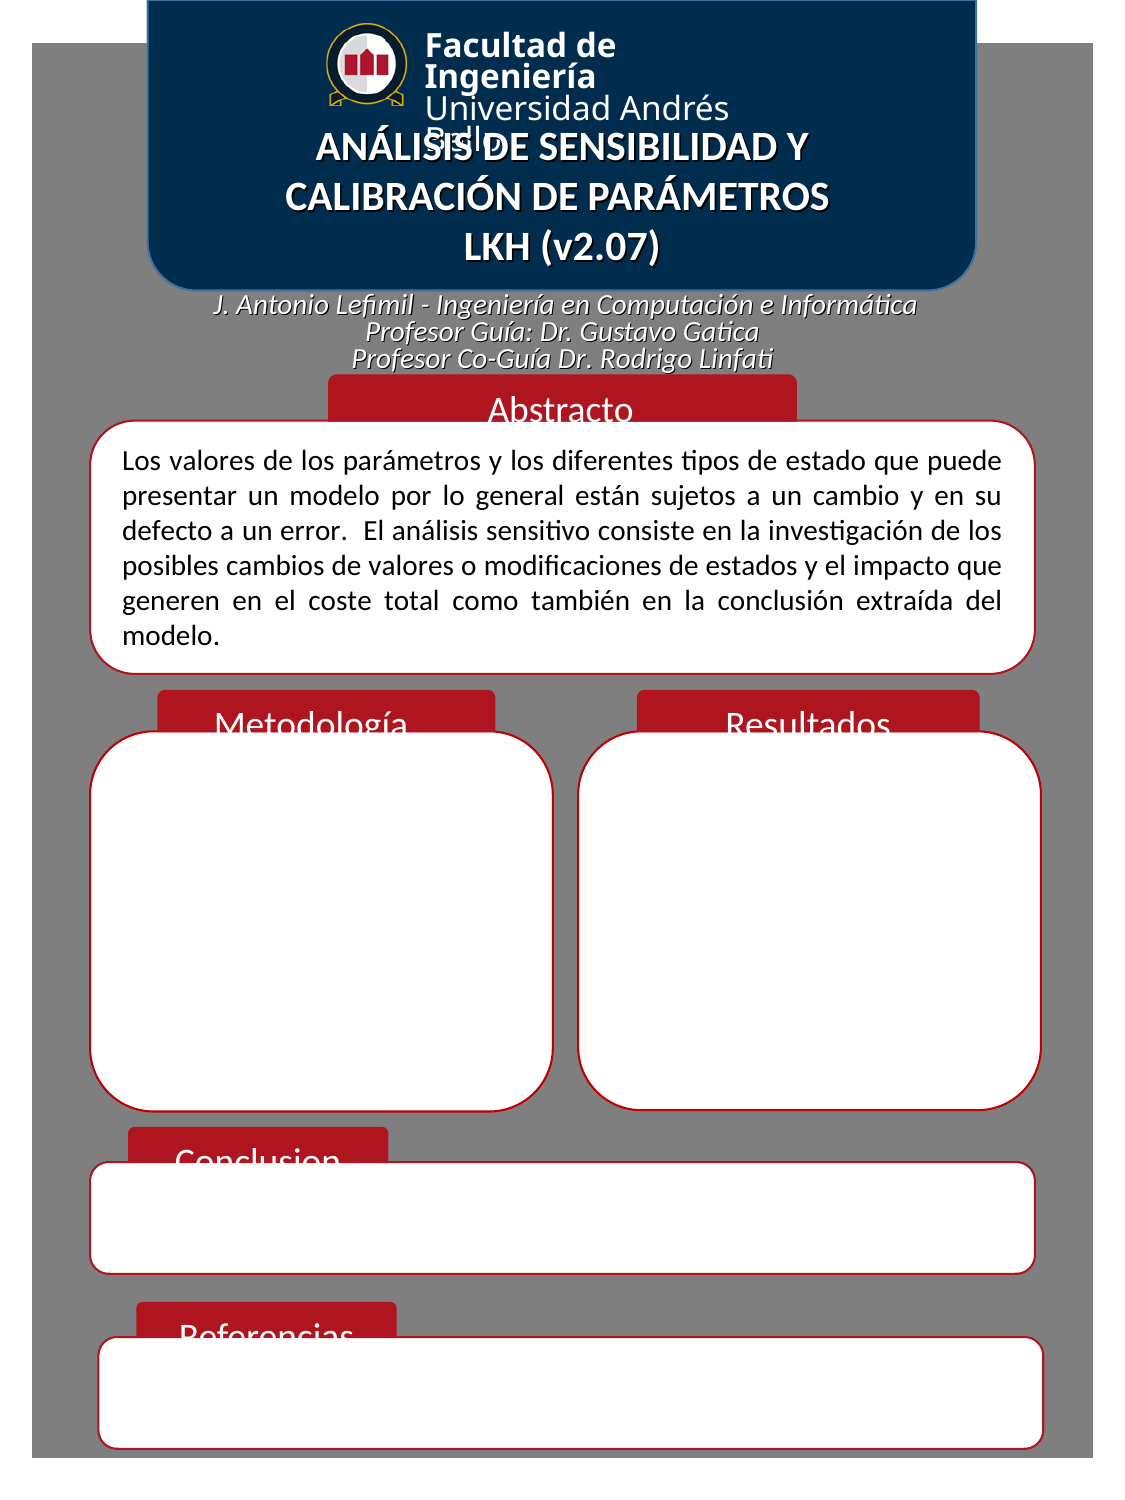

Facultad de Ingeniería
Universidad Andrés Bello
ANÁLISIS DE SENSIBILIDAD Y CALIBRACIÓN DE PARÁMETROS
LKH (v2.07)
 J. Antonio Lefimil - Ingeniería en Computación e Informática
Profesor Guía: Dr. Gustavo Gatica
Profesor Co-Guía Dr. Rodrigo Linfati
Abstracto
Los valores de los parámetros y los diferentes tipos de estado que puede presentar un modelo por lo general están sujetos a un cambio y en su defecto a un error. El análisis sensitivo consiste en la investigación de los posibles cambios de valores o modificaciones de estados y el impacto que generen en el coste total como también en la conclusión extraída del modelo.
Metodología
Resultados
Conclusion
Referencias